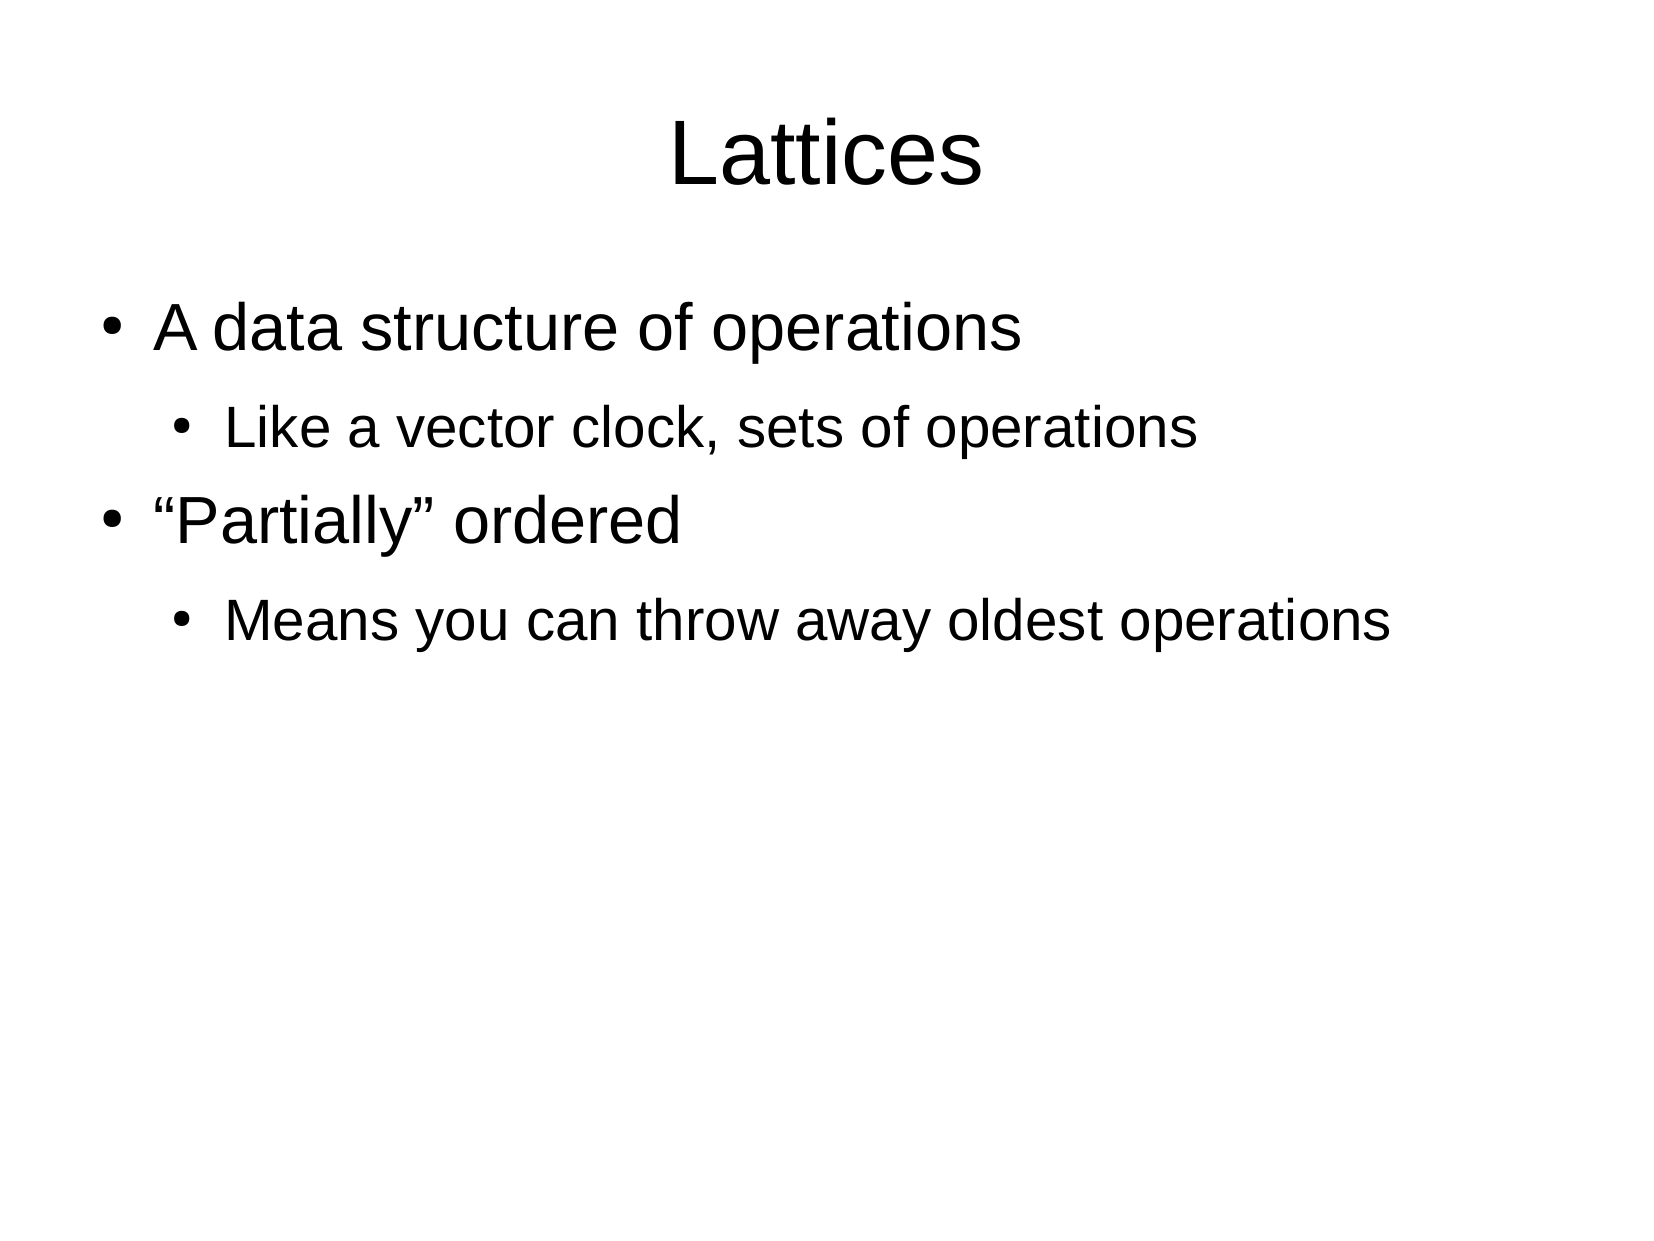

# Lattices
A data structure of operations
Like a vector clock, sets of operations
“Partially” ordered
Means you can throw away oldest operations